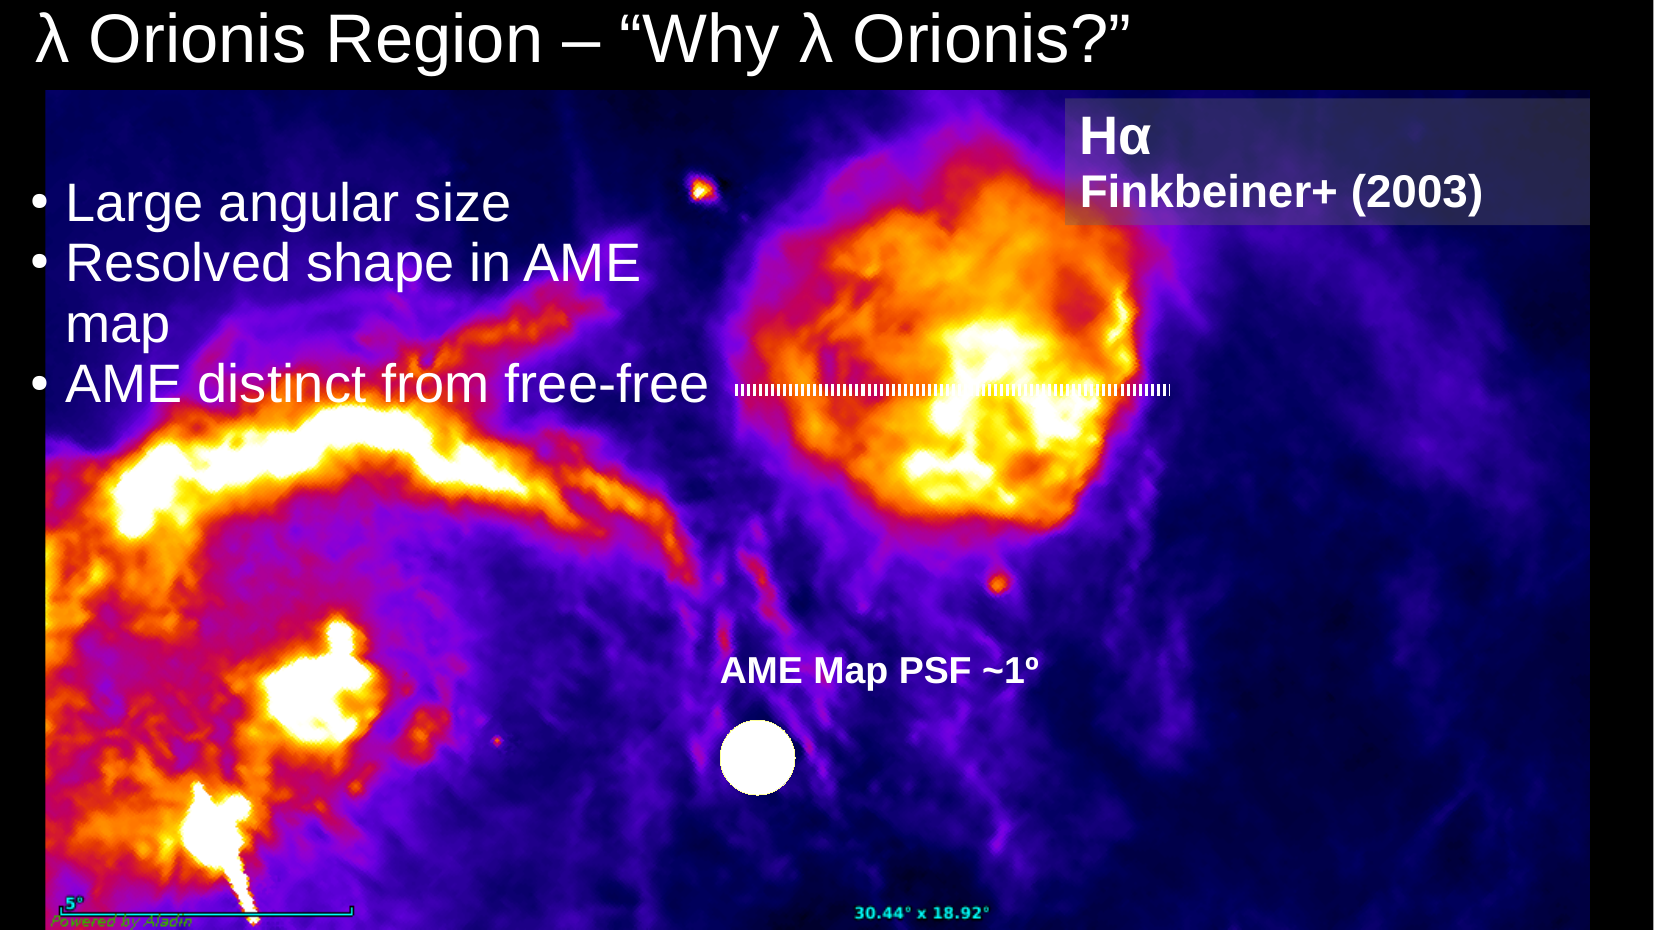

# λ Orionis Region – “Why λ Orionis?”
Hα
Finkbeiner+ (2003)
Large angular size
Resolved shape in AME map
AME distinct from free-free
AME Map PSF ~1º